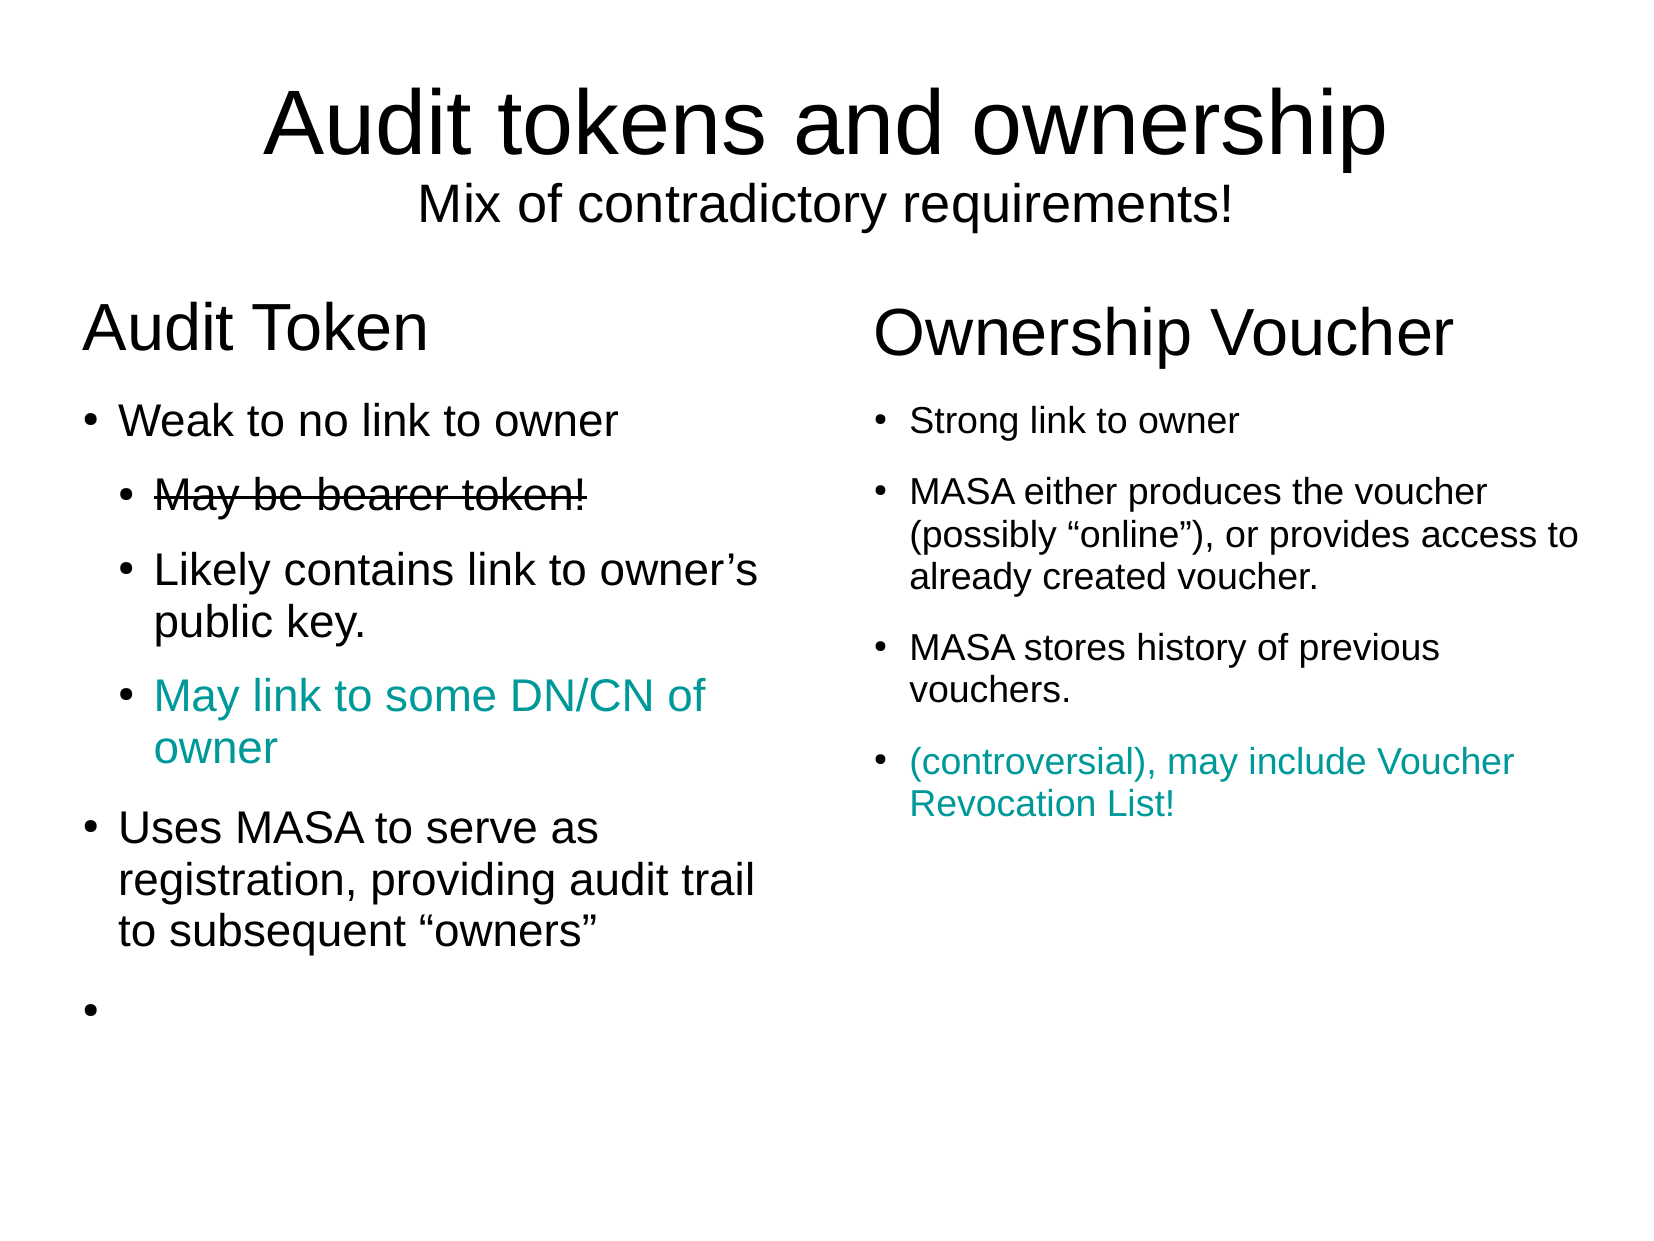

# Audit tokens and ownership Mix of contradictory requirements!
Audit Token
Weak to no link to owner
May be bearer token!
Likely contains link to owner’s public key.
May link to some DN/CN of owner
Uses MASA to serve as registration, providing audit trail to subsequent “owners”
Ownership Voucher
Strong link to owner
MASA either produces the voucher (possibly “online”), or provides access to already created voucher.
MASA stores history of previous vouchers.
(controversial), may include Voucher Revocation List!